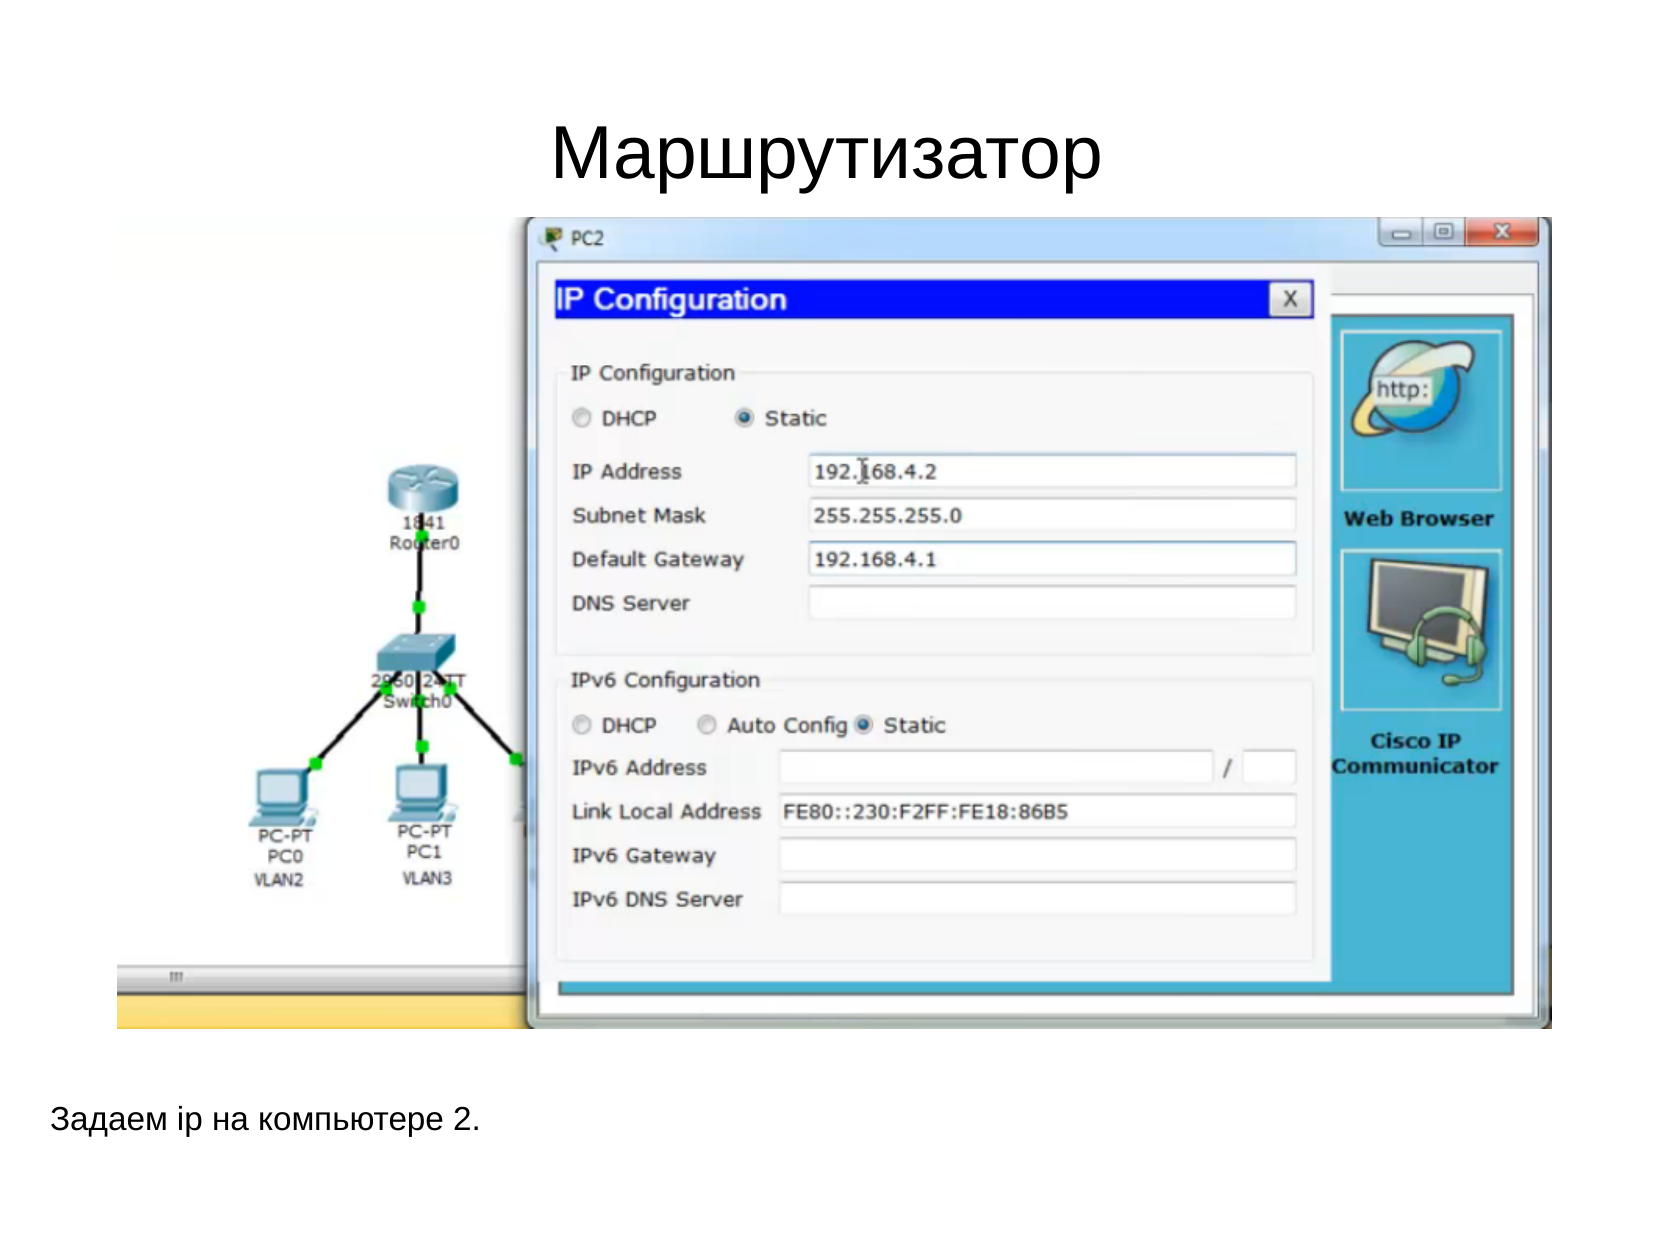

# Маршрутизатор
Задаем ip на компьютере 2.